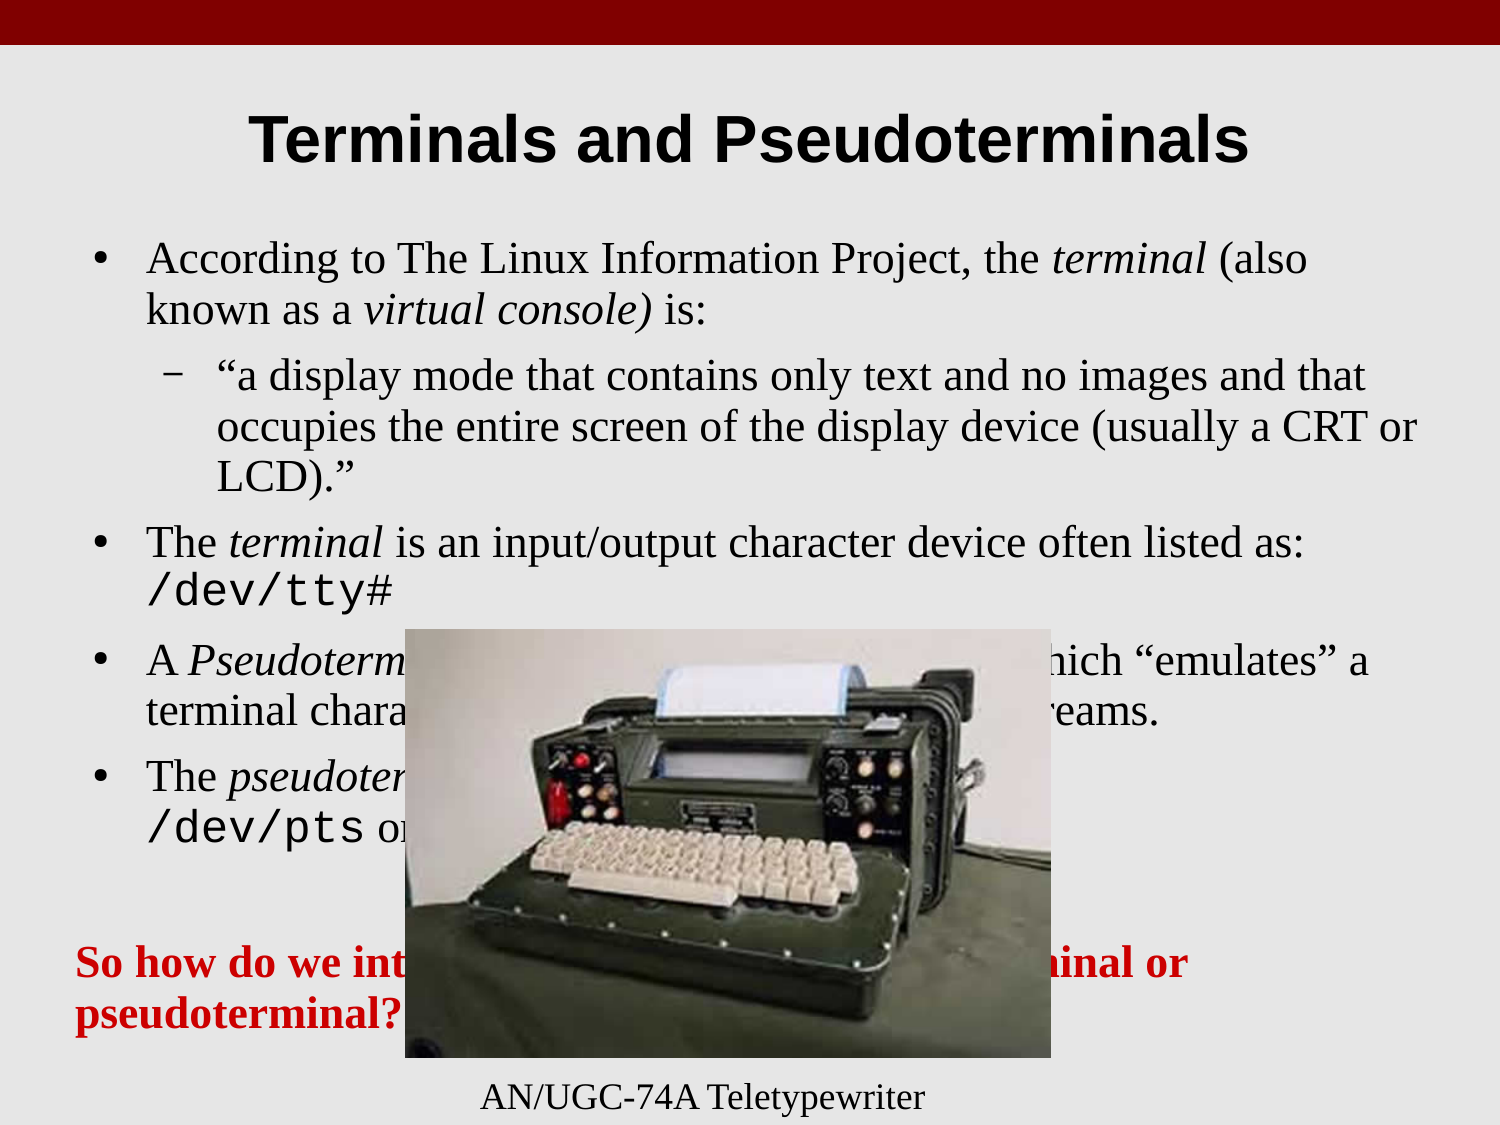

# Terminals and Pseudoterminals
According to The Linux Information Project, the terminal (also known as a virtual console) is:
“a display mode that contains only text and no images and that occupies the entire screen of the display device (usually a CRT or LCD).”
The terminal is an input/output character device often listed as:
/dev/tty#
A Pseudoterminal is a window within the GUI which “emulates” a terminal character device by using process file streams.
The pseudoterminal is often listed as device:
/dev/pts or /dev/ptmx
So how do we interact with programs using a terminal or pseudoterminal?
AN/UGC-74A Teletypewriter